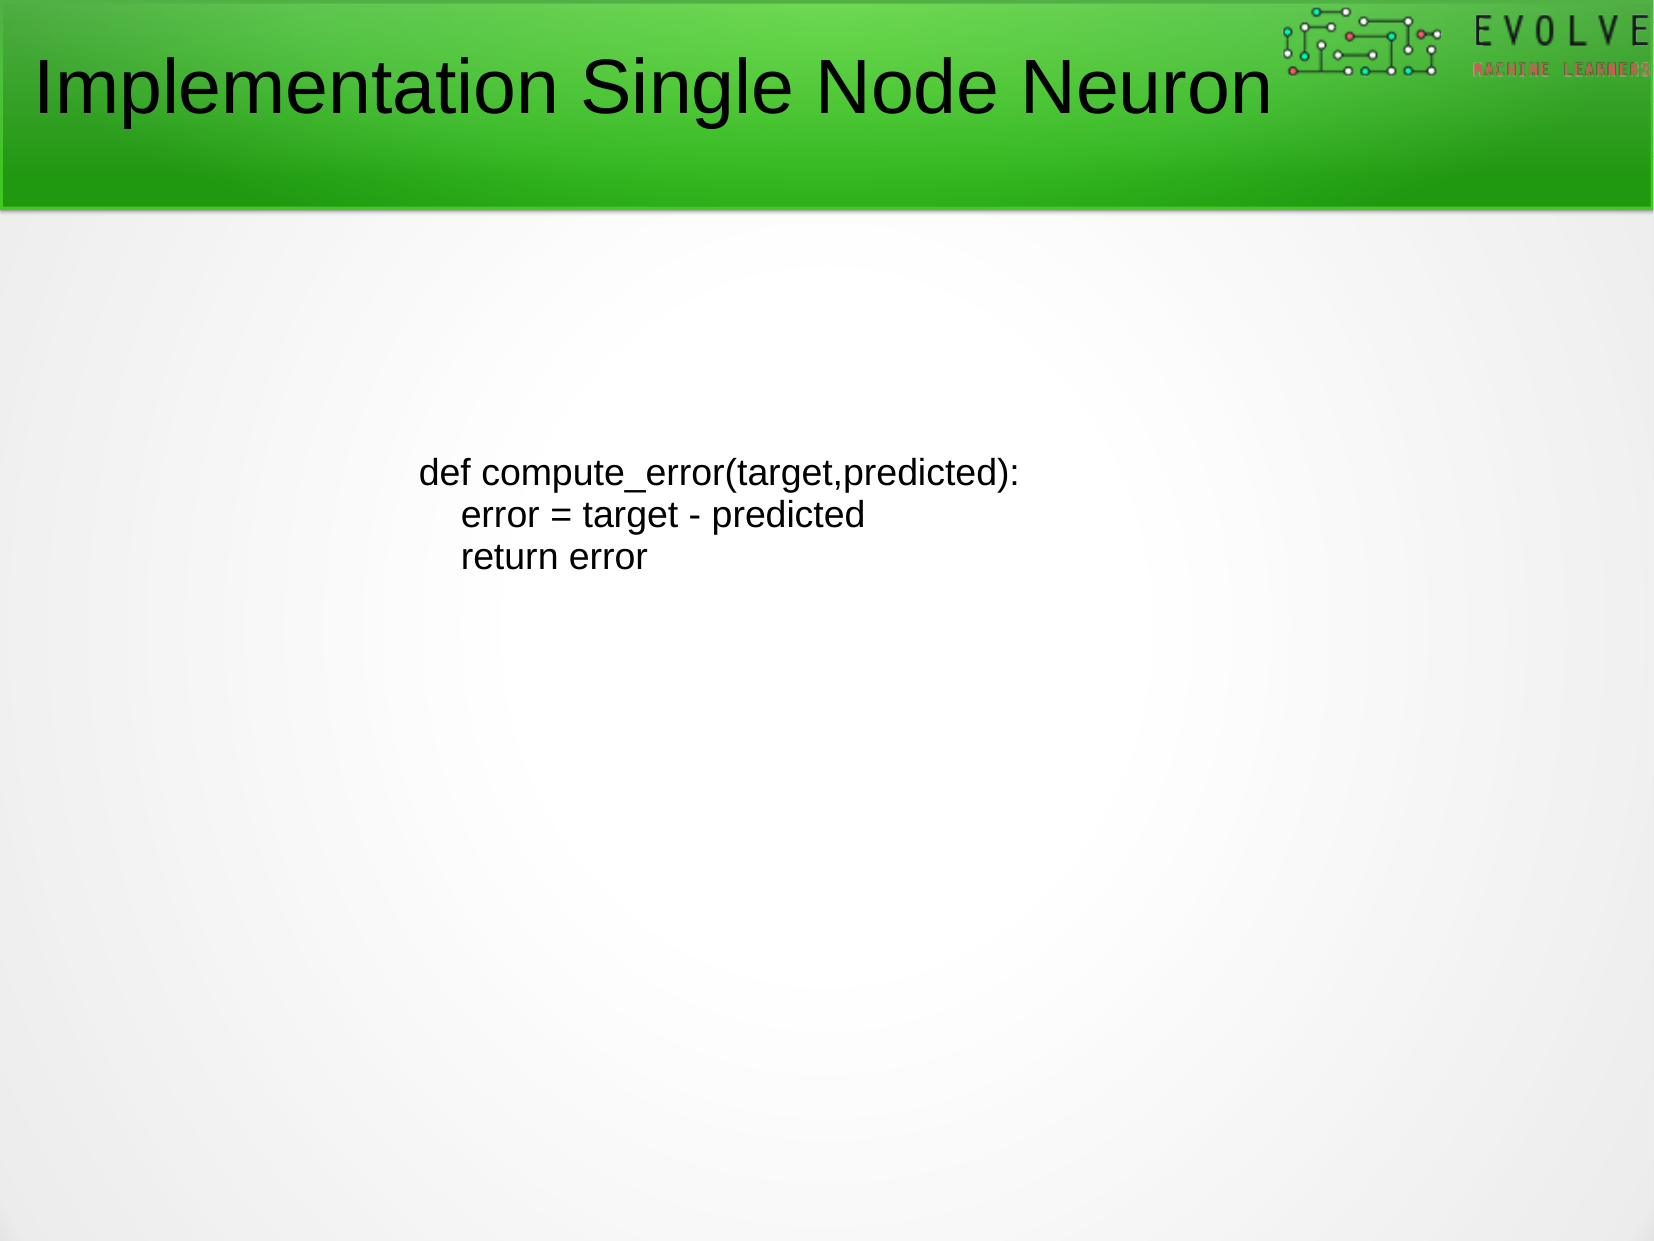

Implementation Single Node Neuron
def compute_error(target,predicted):
 error = target - predicted
 return error